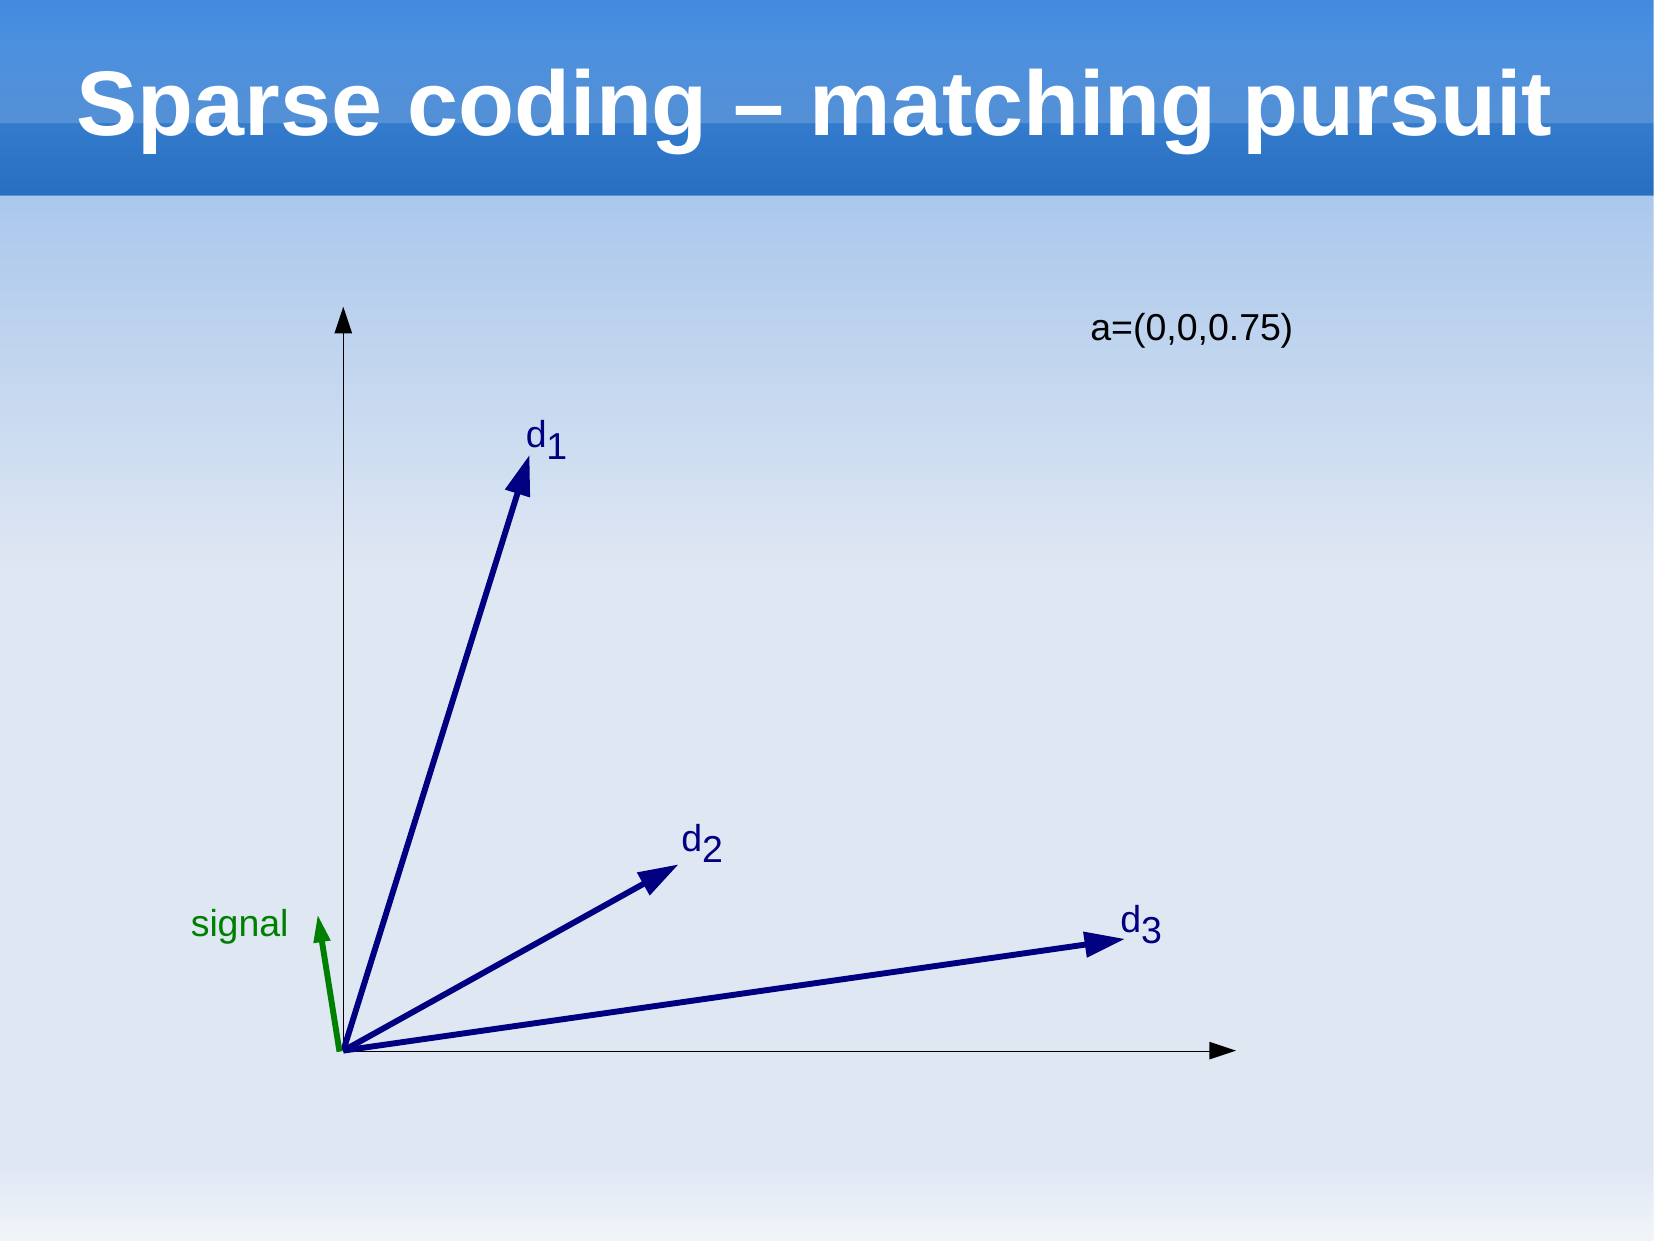

# Sparse coding – matching pursuit
a=(0,0,0.75)
d
1
d
2
d
signal
3